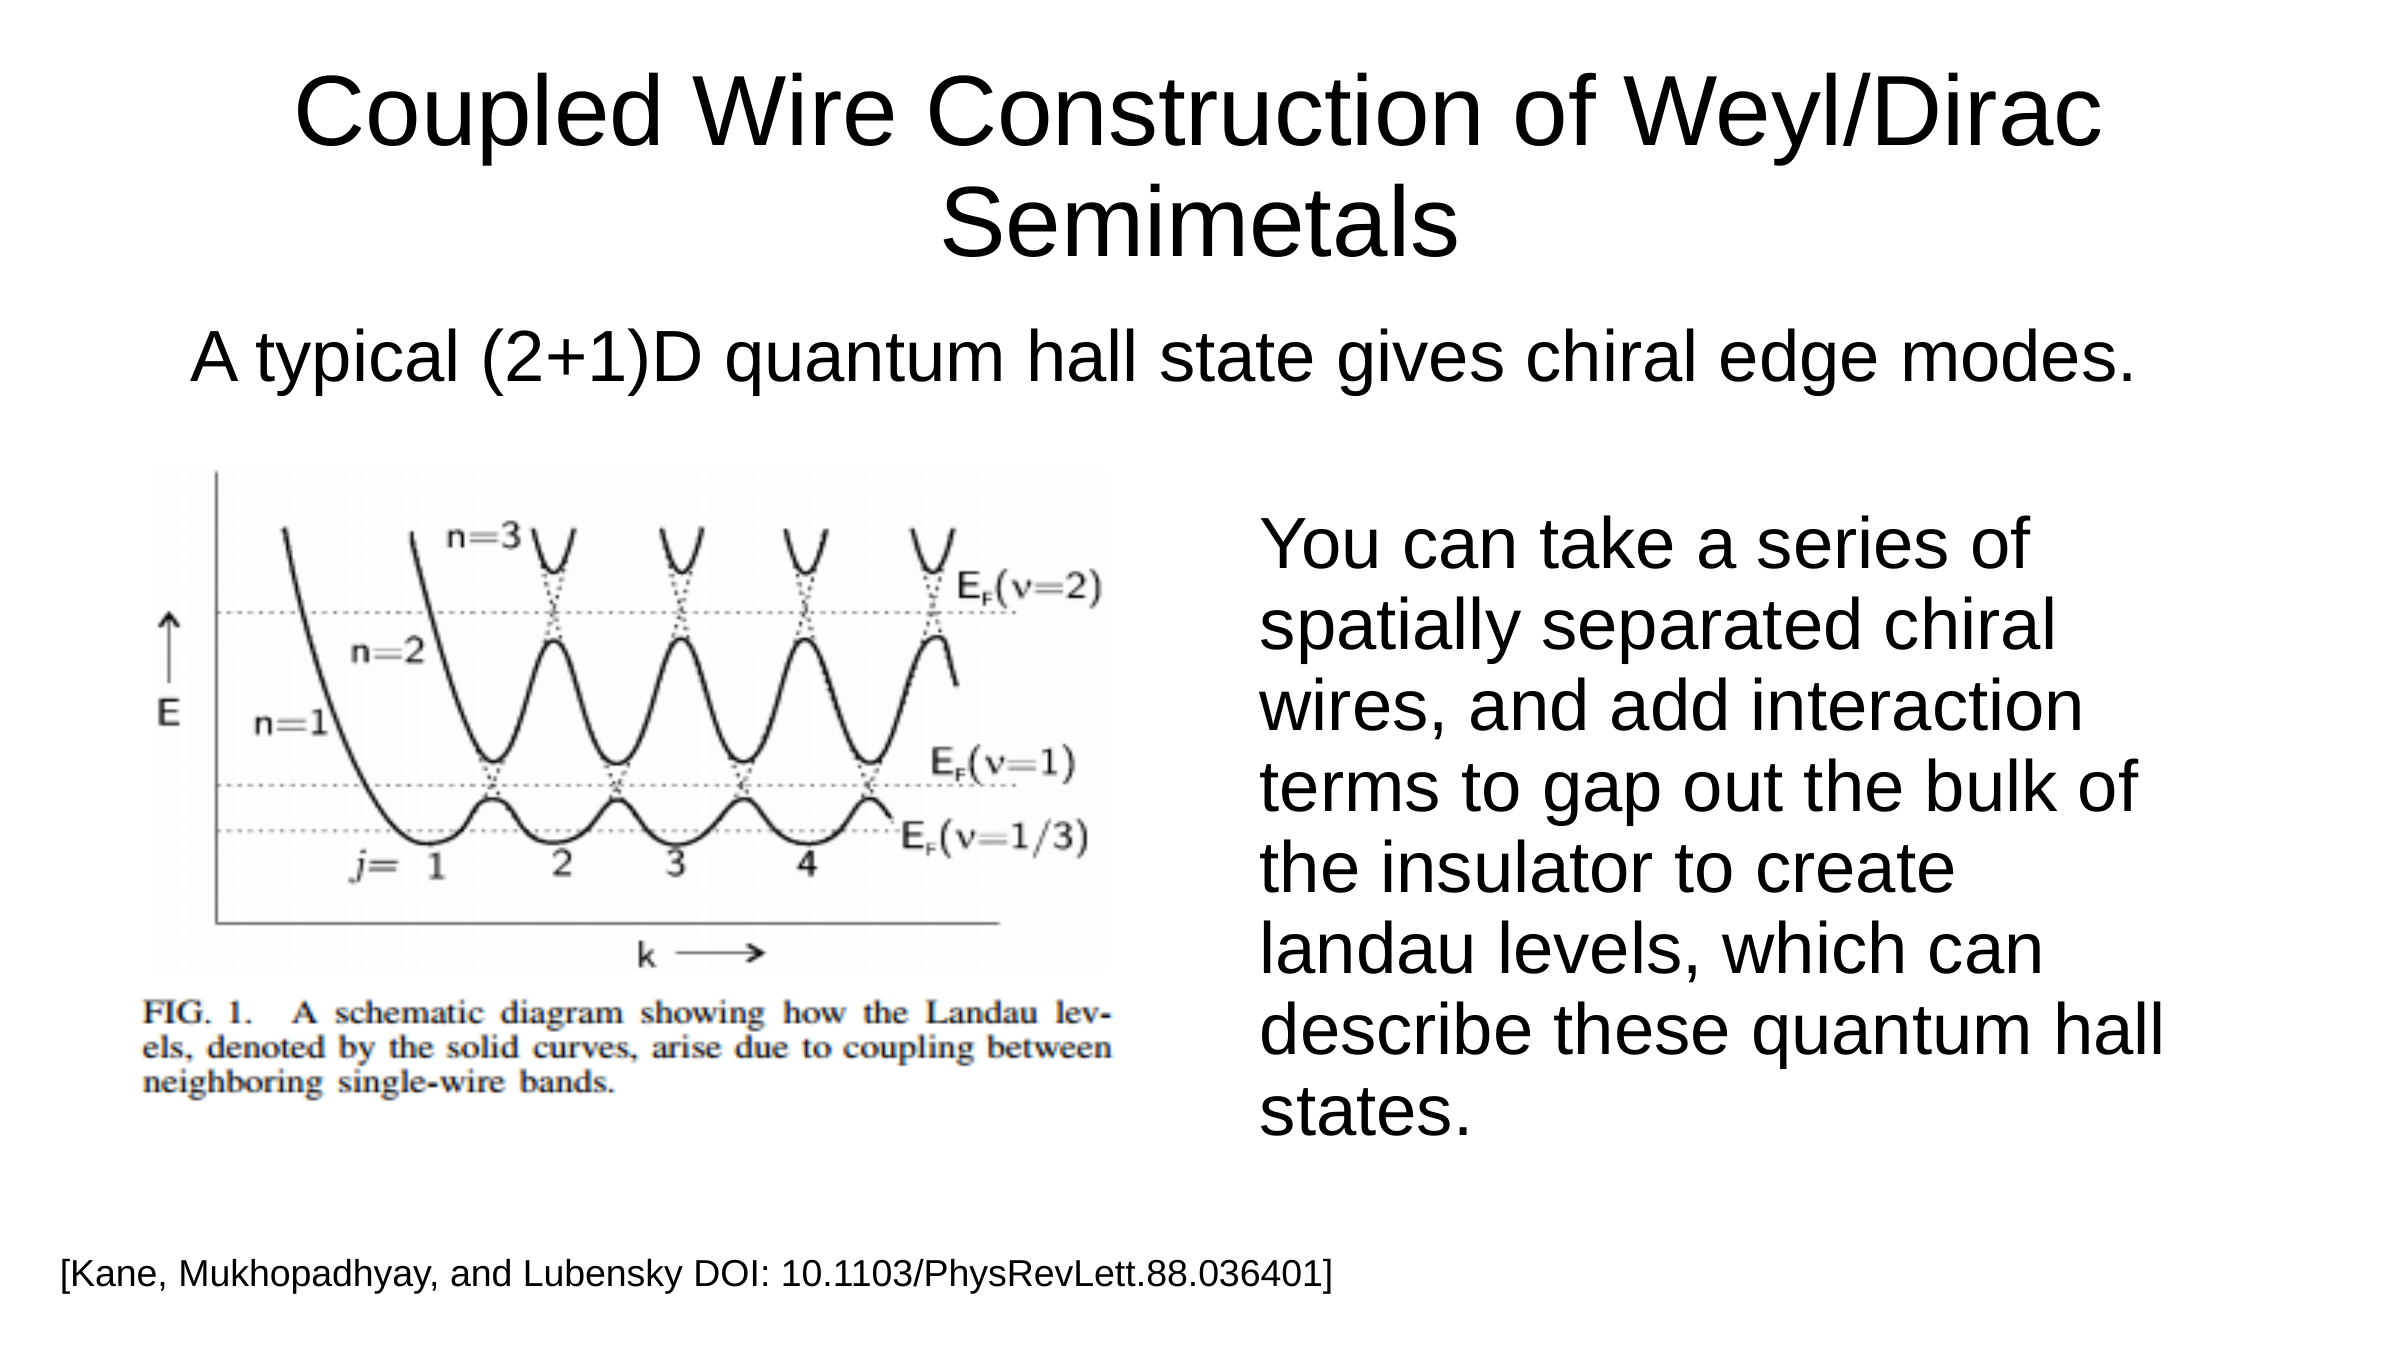

# Coupled Wire Construction of Weyl/Dirac Semimetals
A typical (2+1)D quantum hall state gives chiral edge modes.
You can take a series of spatially separated chiral wires, and add interaction terms to gap out the bulk of the insulator to create landau levels, which can describe these quantum hall states.
[Kane, Mukhopadhyay, and Lubensky DOI: 10.1103/PhysRevLett.88.036401]